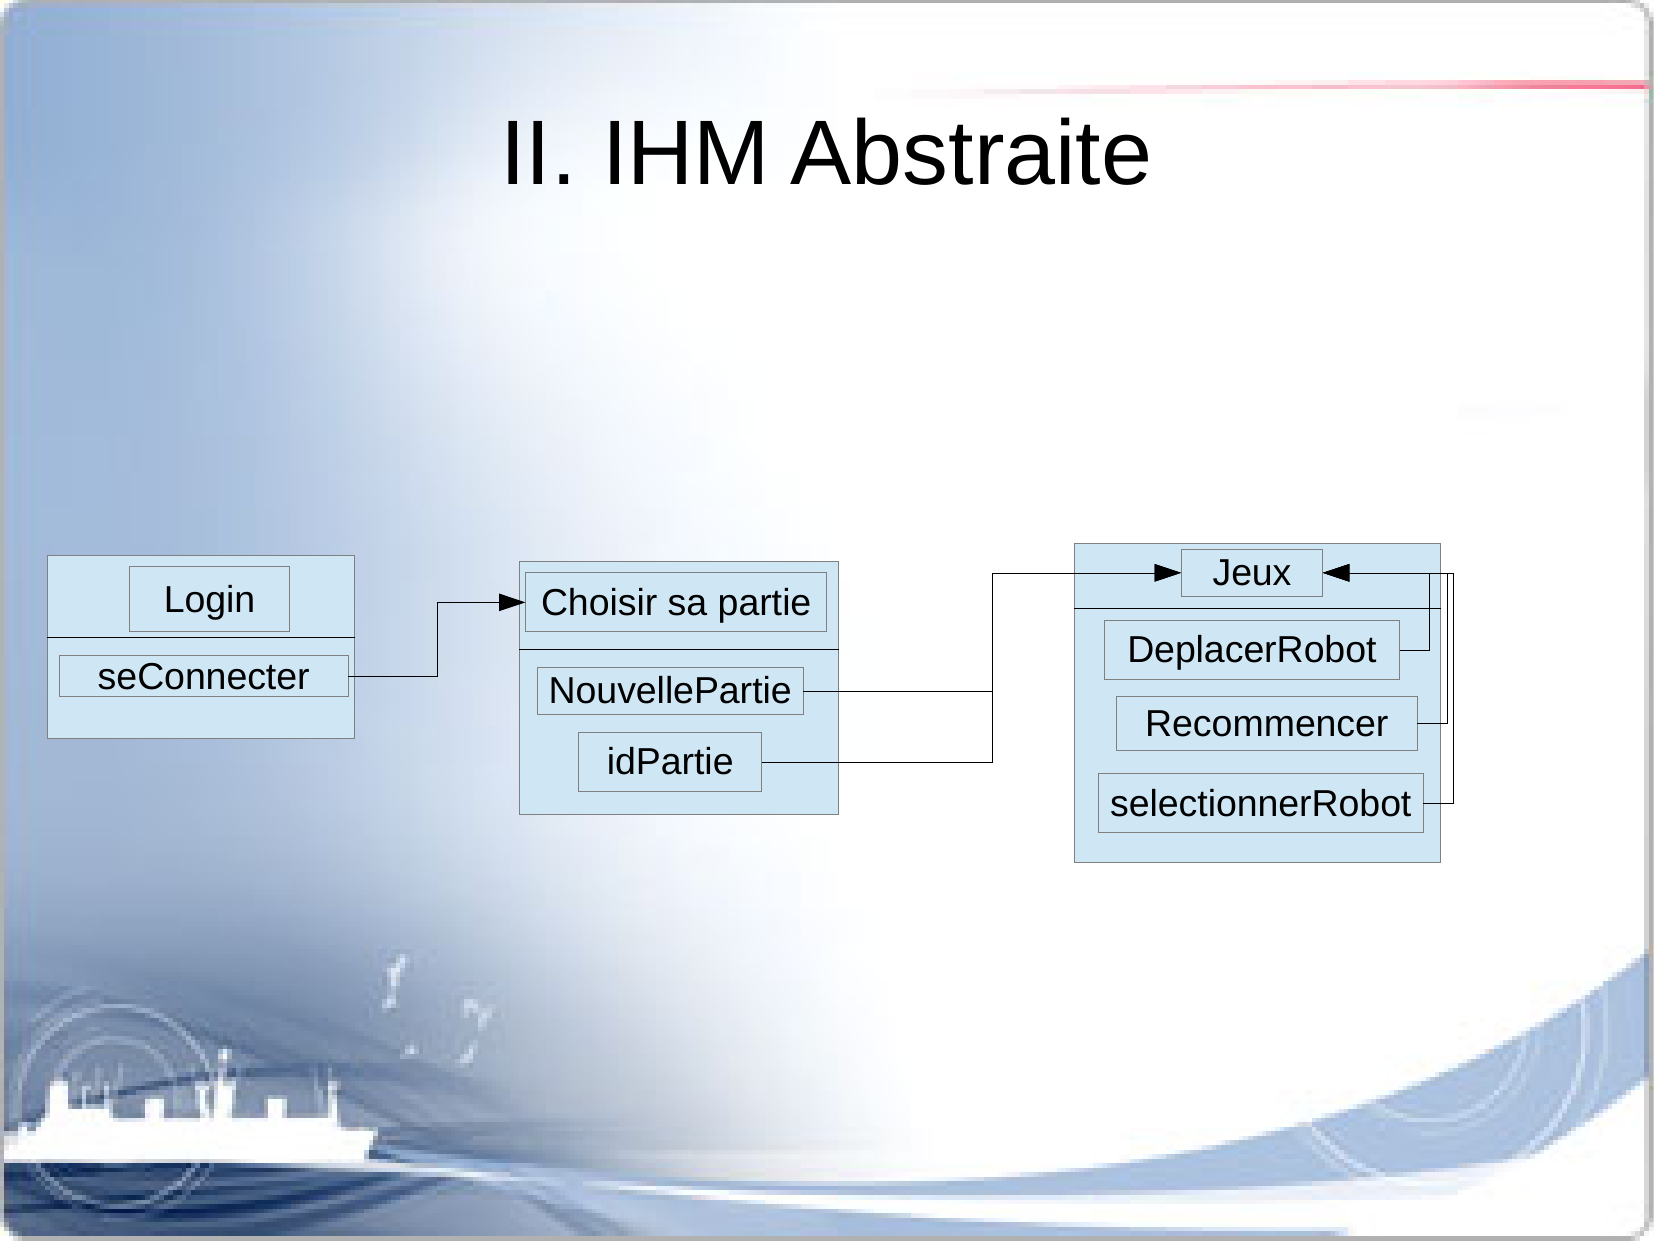

# II. IHM Abstraite
Jeux
Login
Choisir sa partie
DeplacerRobot
seConnecter
NouvellePartie
Recommencer
idPartie
selectionnerRobot